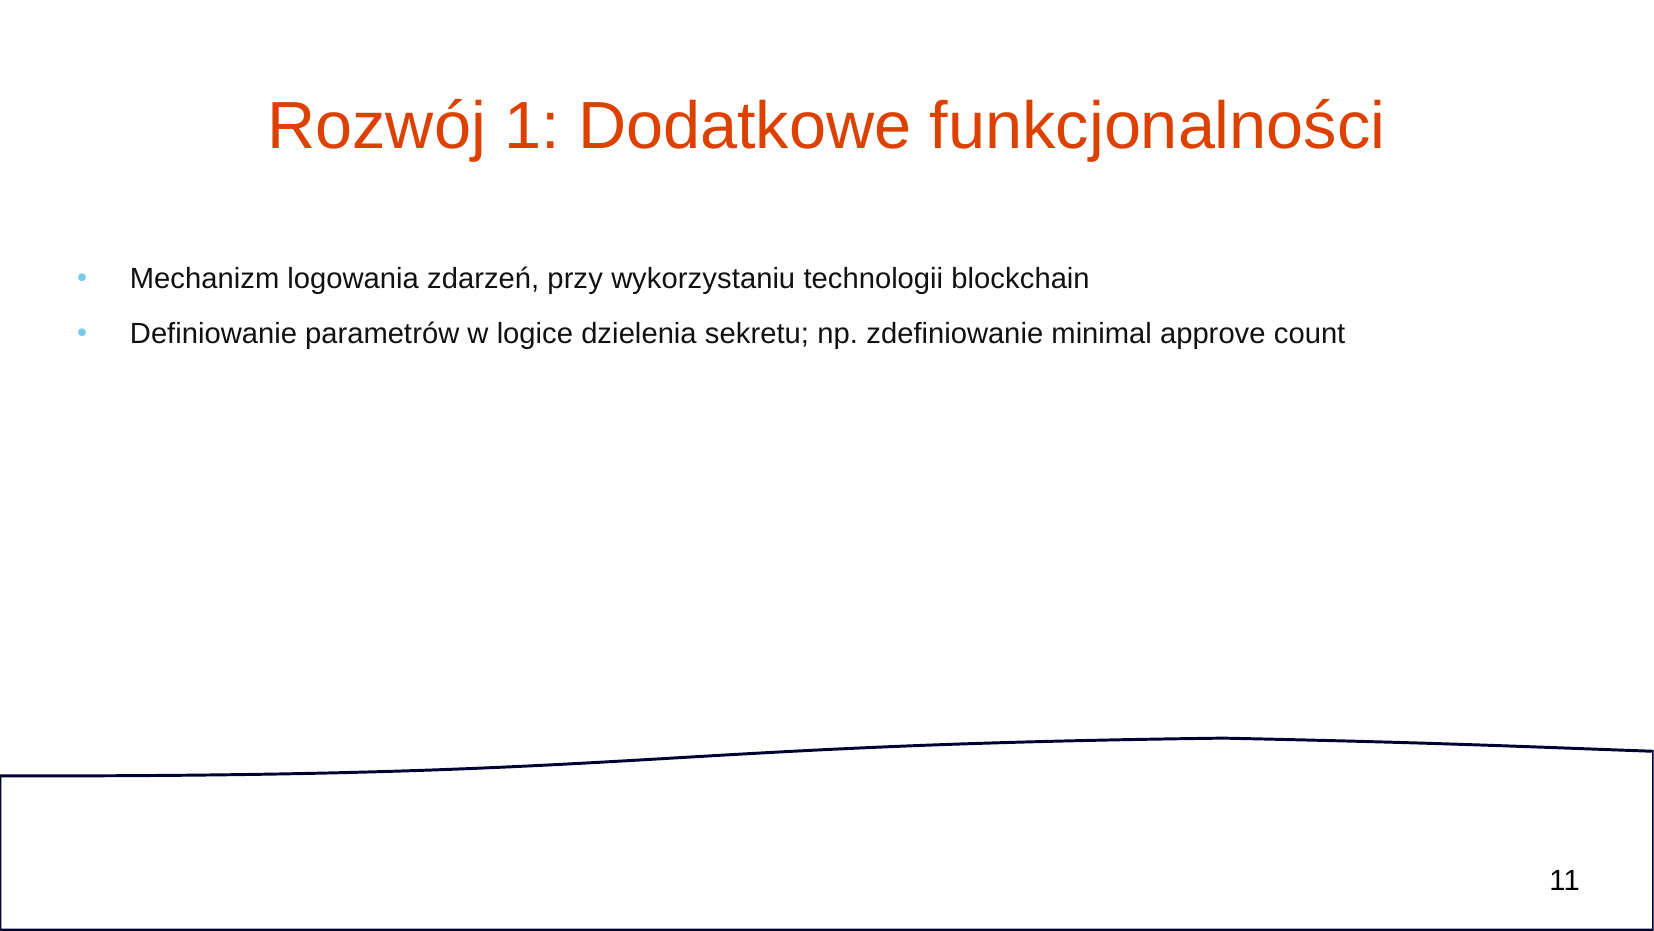

# Rozwój 1: Dodatkowe funkcjonalności
Mechanizm logowania zdarzeń, przy wykorzystaniu technologii blockchain
Definiowanie parametrów w logice dzielenia sekretu; np. zdefiniowanie minimal approve count